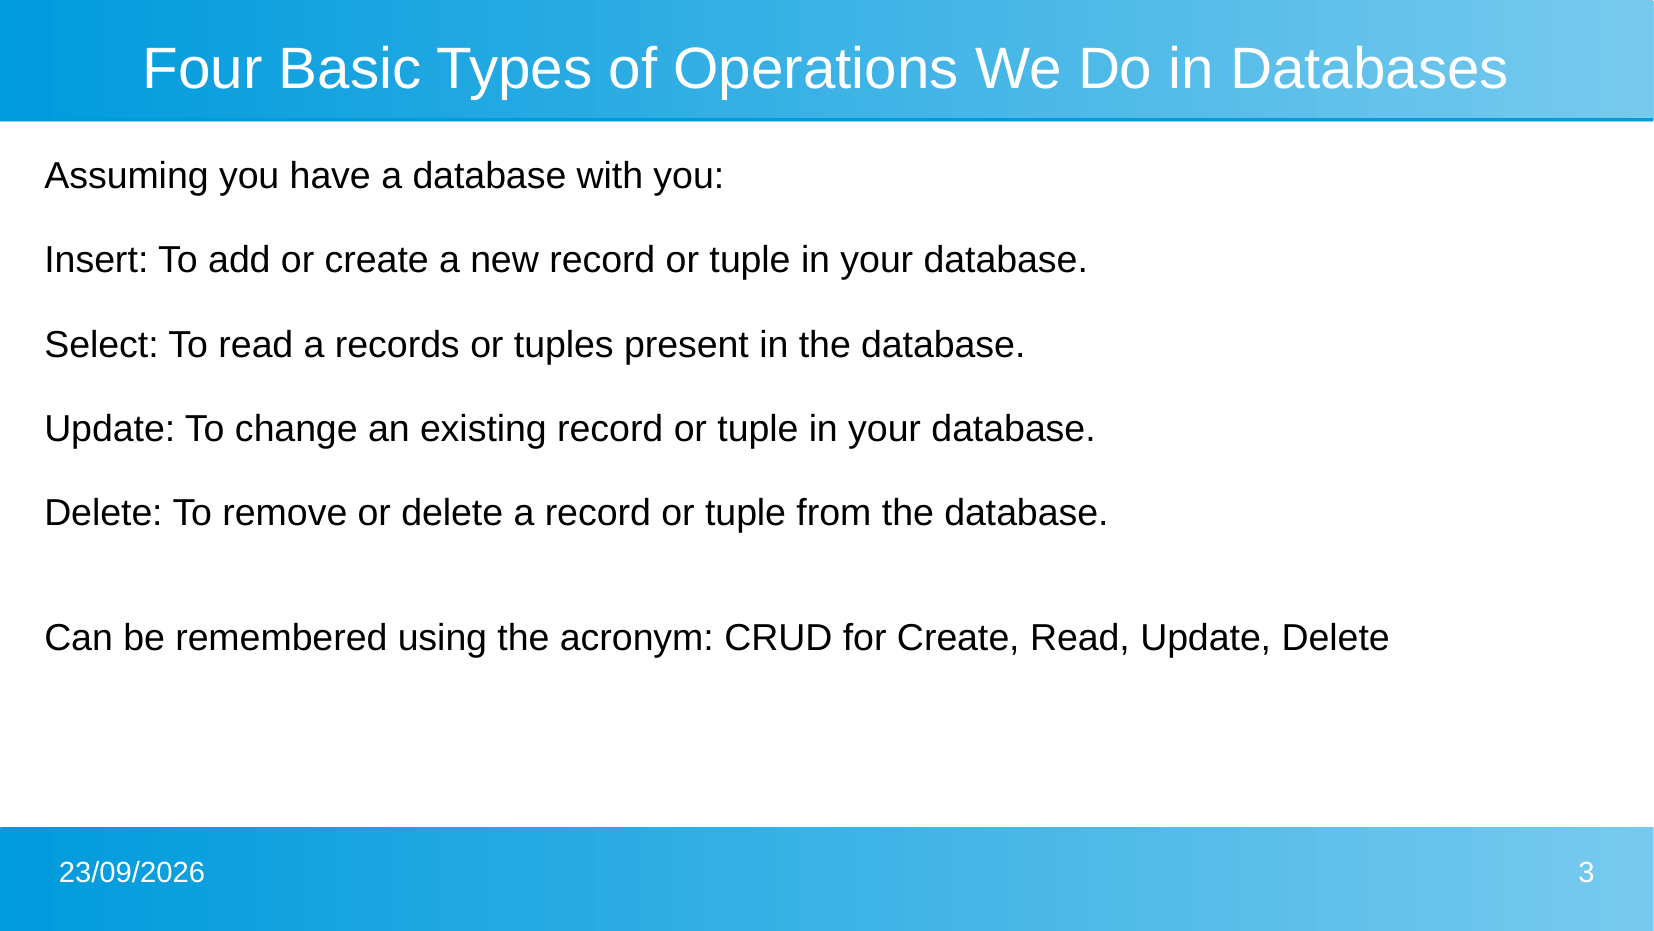

# Four Basic Types of Operations We Do in Databases
Assuming you have a database with you:
Insert: To add or create a new record or tuple in your database.
Select: To read a records or tuples present in the database.
Update: To change an existing record or tuple in your database.
Delete: To remove or delete a record or tuple from the database.
Can be remembered using the acronym: CRUD for Create, Read, Update, Delete
3